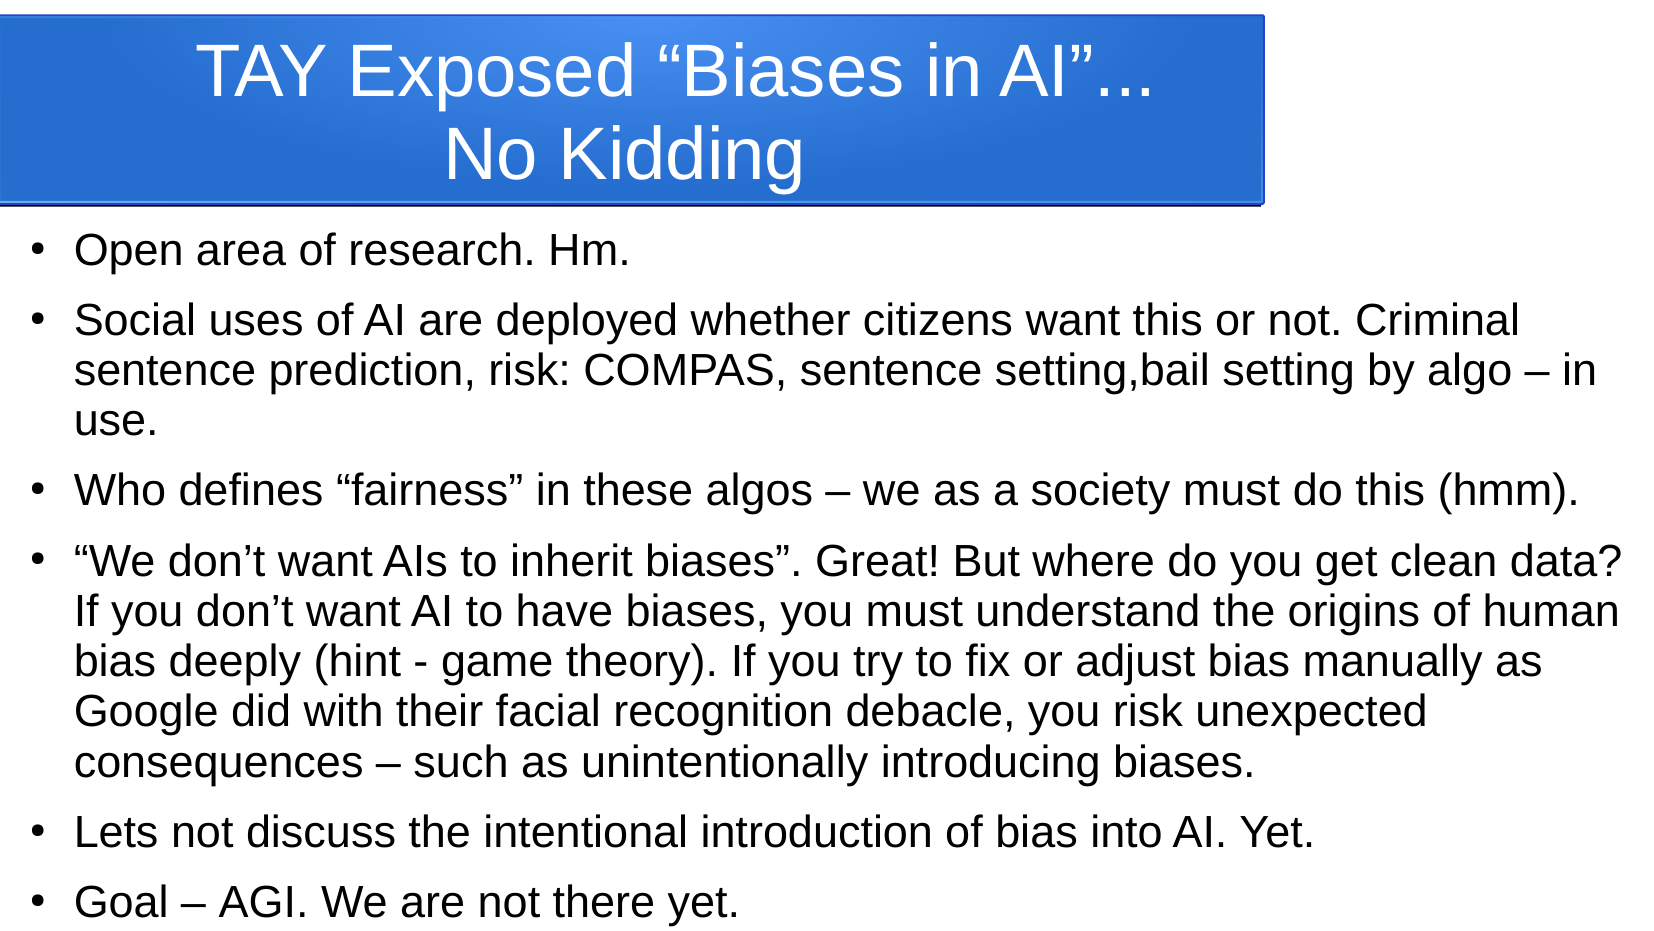

# TAY Exposed “Biases in AI”... No Kidding
Open area of research. Hm.
Social uses of AI are deployed whether citizens want this or not. Criminal sentence prediction, risk: COMPAS, sentence setting,bail setting by algo – in use.
Who defines “fairness” in these algos – we as a society must do this (hmm).
“We don’t want AIs to inherit biases”. Great! But where do you get clean data? If you don’t want AI to have biases, you must understand the origins of human bias deeply (hint - game theory). If you try to fix or adjust bias manually as Google did with their facial recognition debacle, you risk unexpected consequences – such as unintentionally introducing biases.
Lets not discuss the intentional introduction of bias into AI. Yet.
Goal – AGI. We are not there yet.